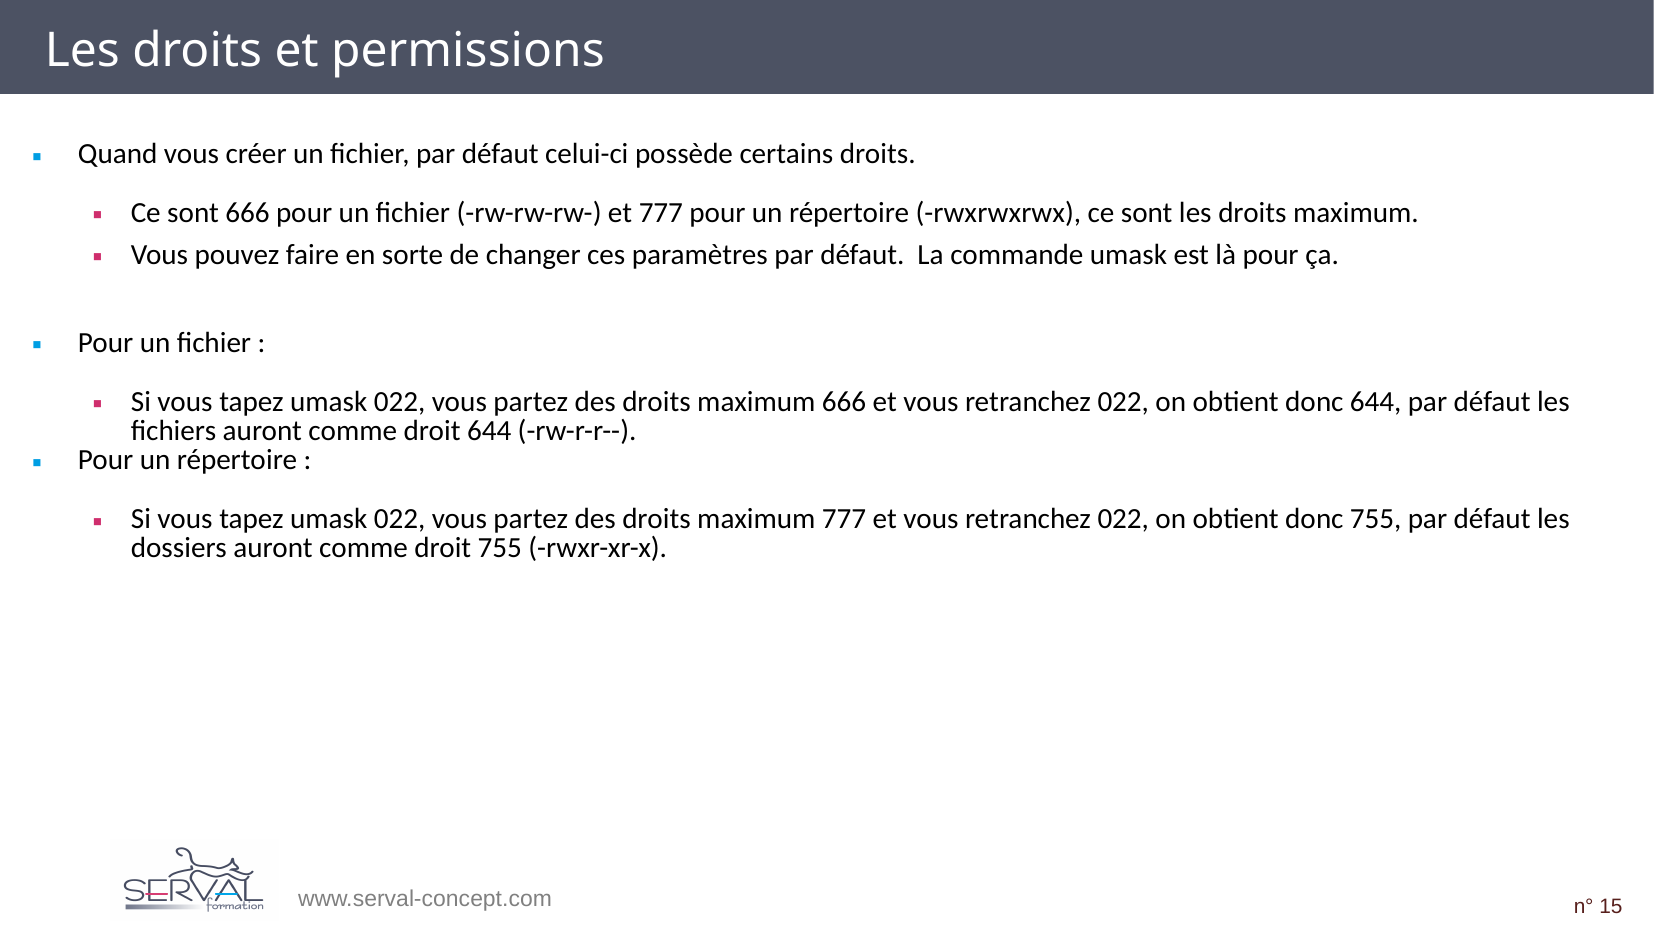

Les droits et permissions
# Quand vous créer un fichier, par défaut celui-ci possède certains droits.
Ce sont 666 pour un fichier (-rw-rw-rw-) et 777 pour un répertoire (-rwxrwxrwx), ce sont les droits maximum.
Vous pouvez faire en sorte de changer ces paramètres par défaut. La commande umask est là pour ça.
Pour un fichier :
Si vous tapez umask 022, vous partez des droits maximum 666 et vous retranchez 022, on obtient donc 644, par défaut les fichiers auront comme droit 644 (-rw-r-r--).
Pour un répertoire :
Si vous tapez umask 022, vous partez des droits maximum 777 et vous retranchez 022, on obtient donc 755, par défaut les dossiers auront comme droit 755 (-rwxr-xr-x).